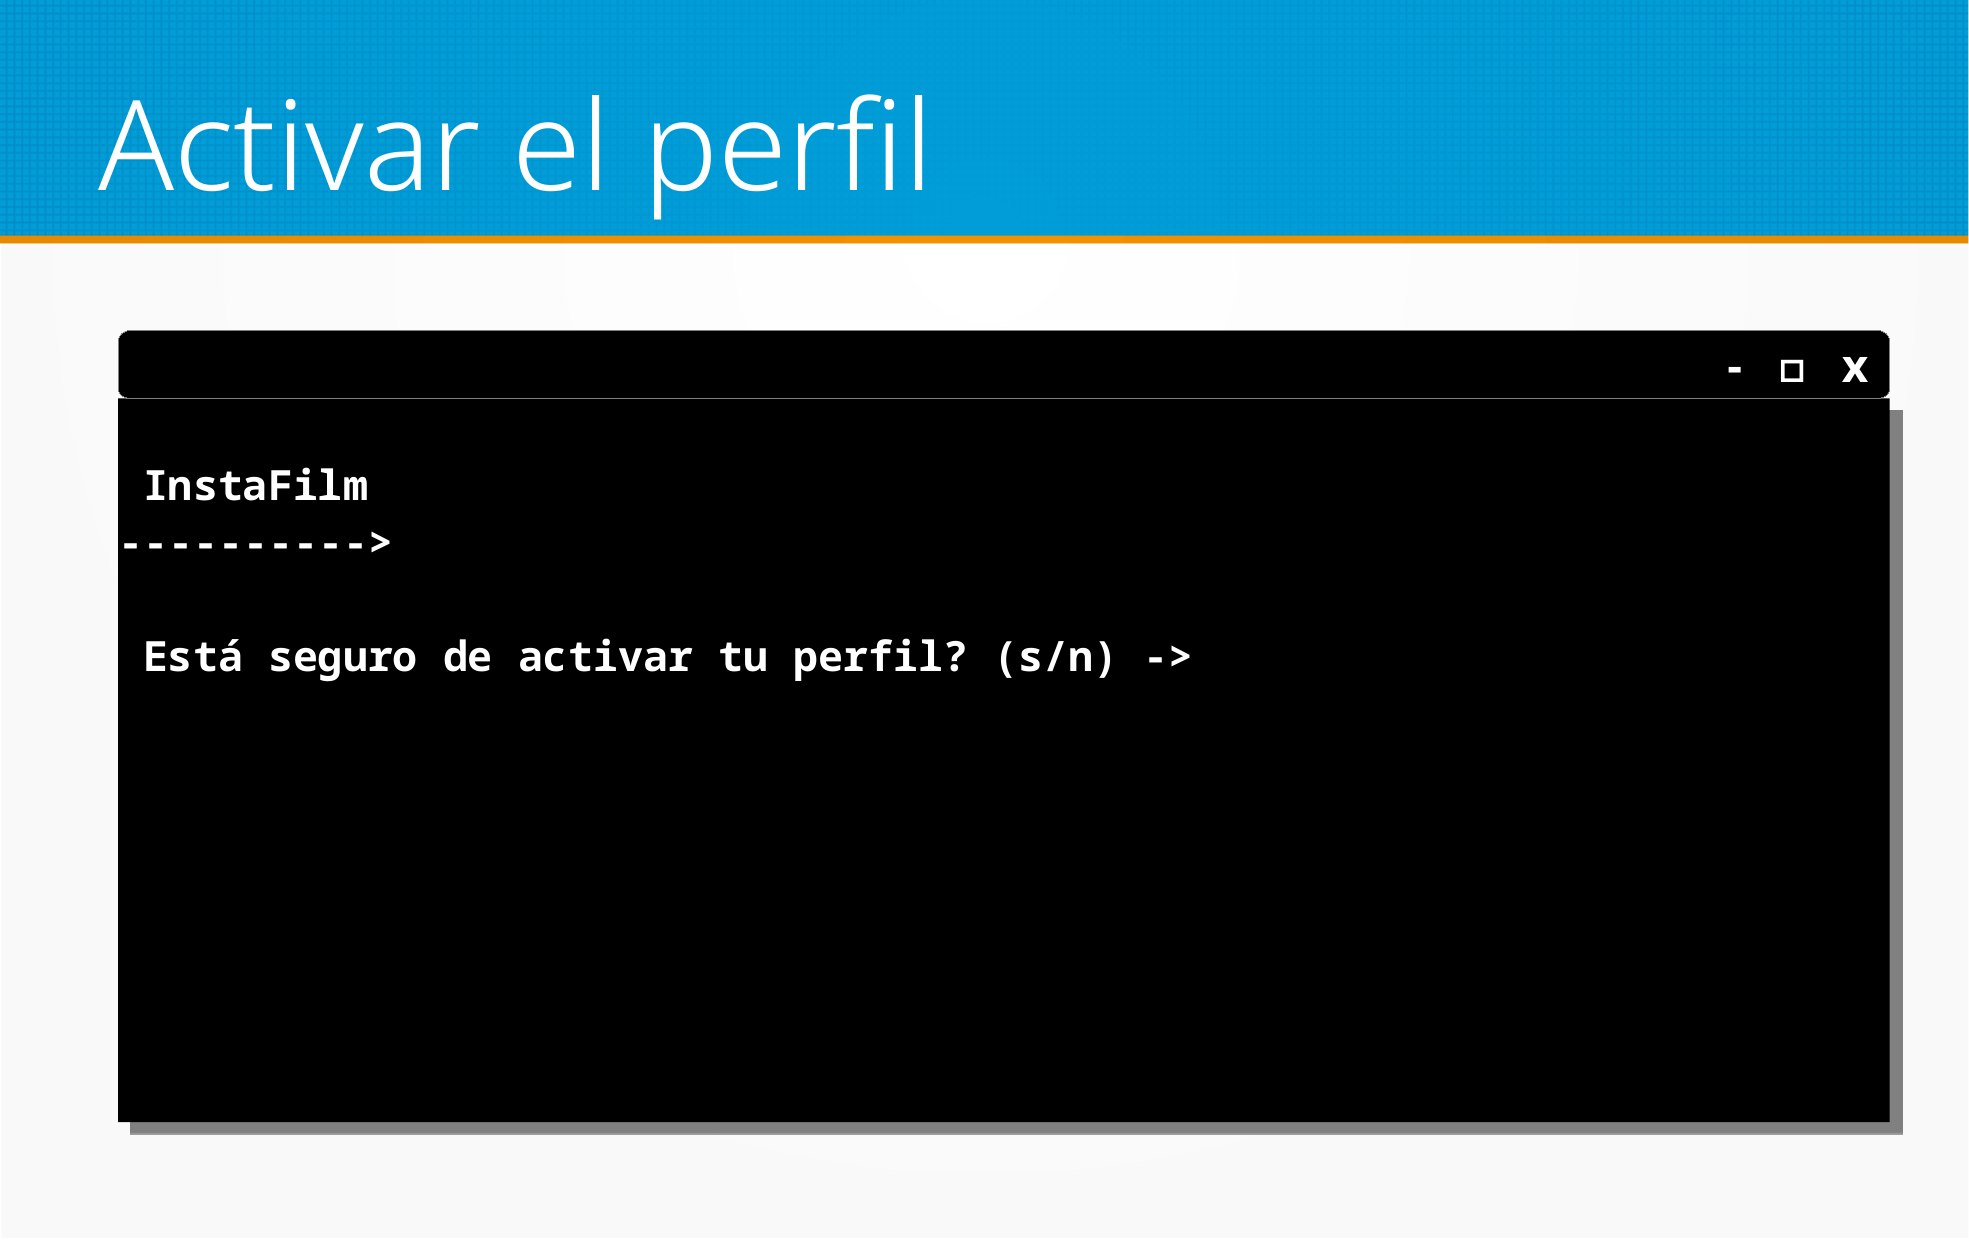

# Activar el perfil
- □ x
 InstaFilm
---------->
 Está seguro de activar tu perfil? (s/n) ->